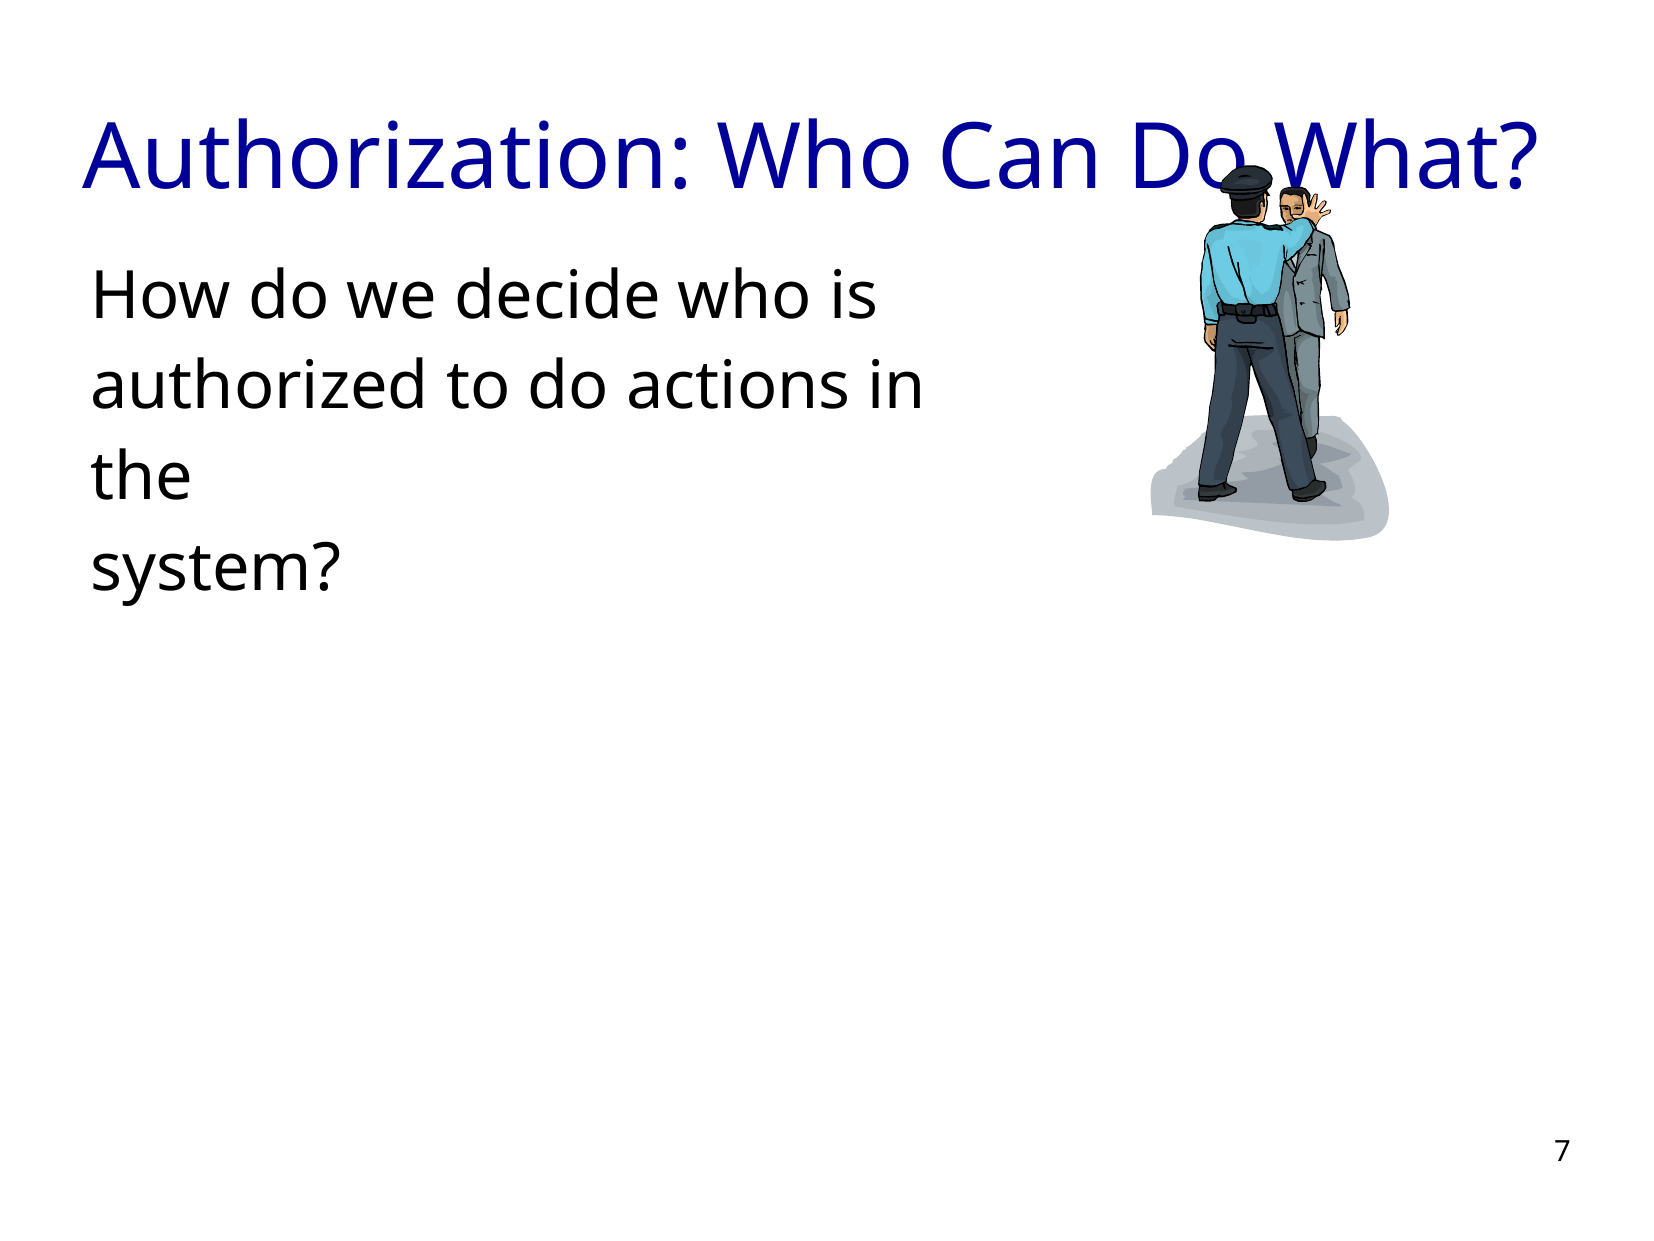

# Authorization: Who Can Do What?
How do we decide who is
authorized to do actions in the
system?
7